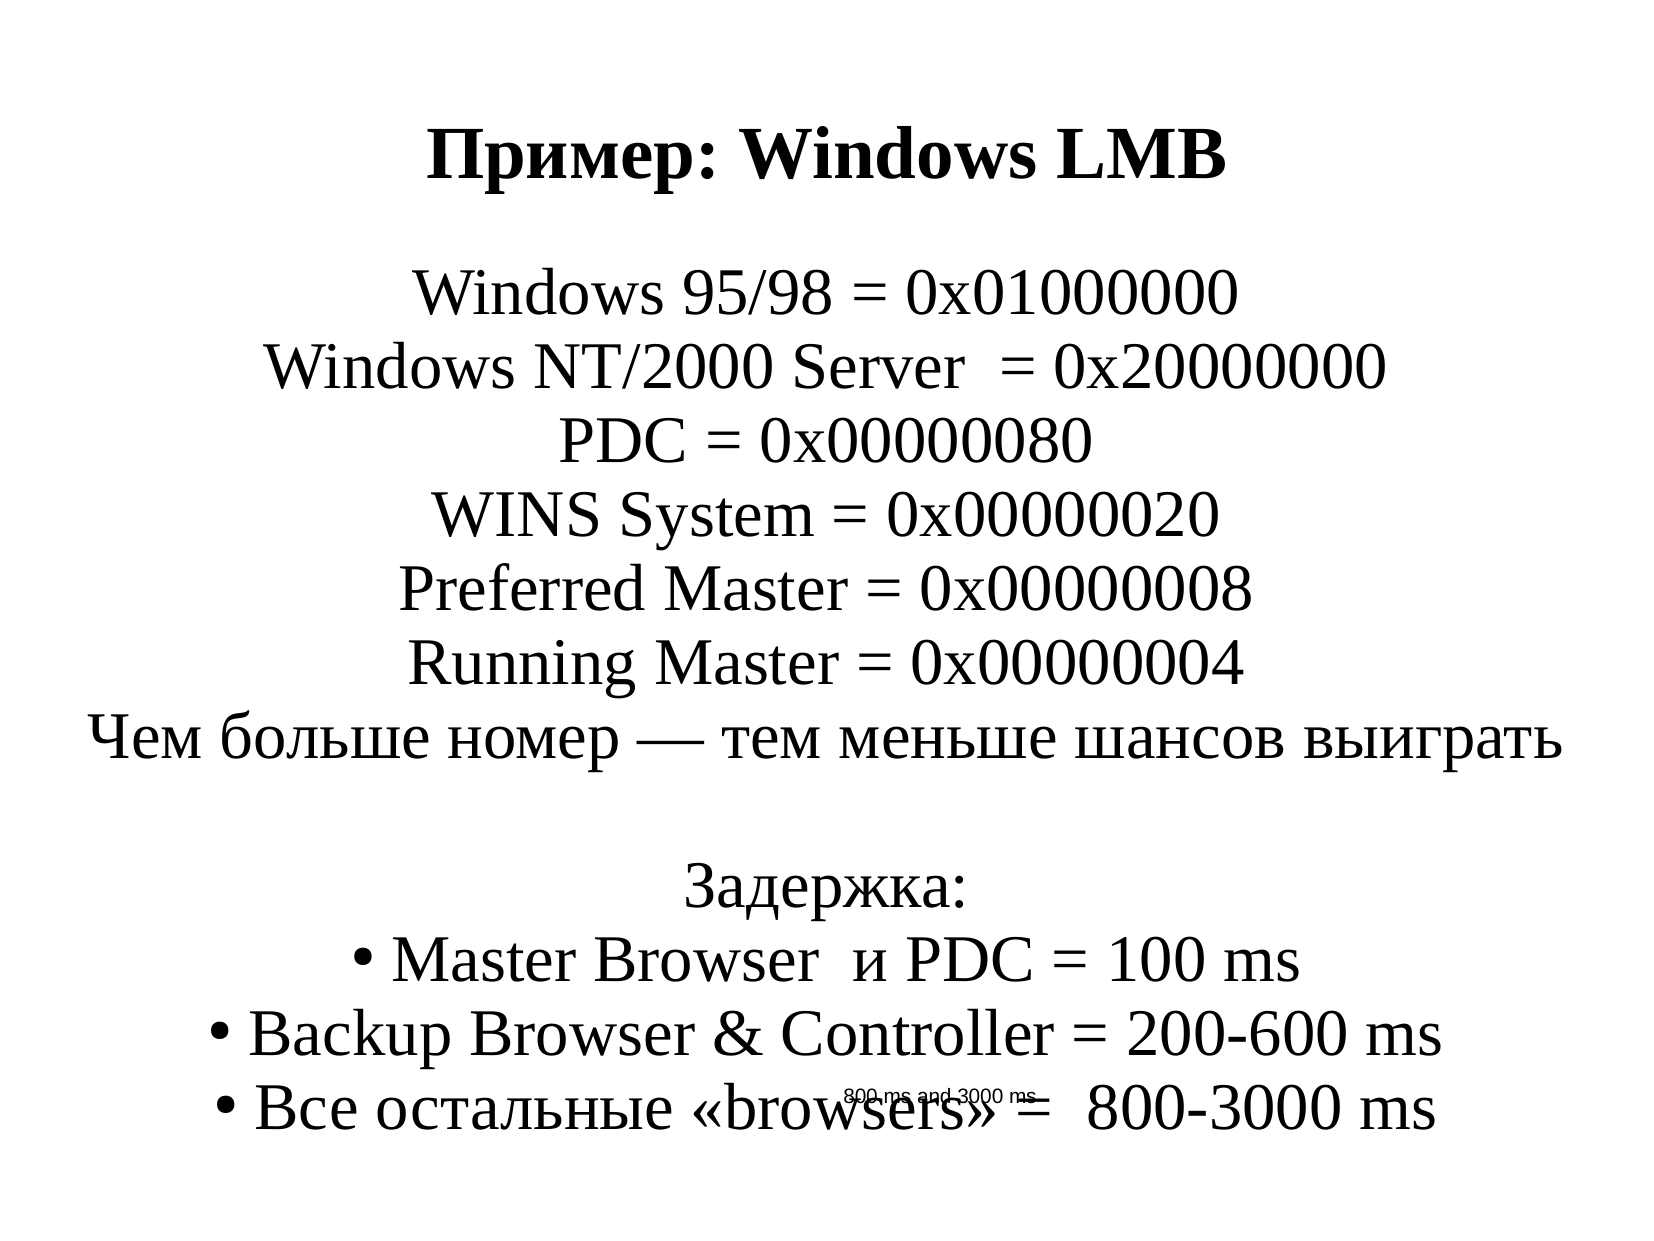

# Пример: Windows LMB
Windows 95/98 = 0x01000000
Windows NT/2000 Server = 0x20000000
PDC = 0x00000080
WINS System = 0x00000020
Preferred Master = 0x00000008
Running Master = 0x00000004
Чем больше номер — тем меньше шансов выиграть
Задержка:
 Master Browser и PDC = 100 ms
 Backup Browser & Controller = 200-600 ms
 Все остальные «browsers» = 800-3000 ms
800 ms and 3000 ms